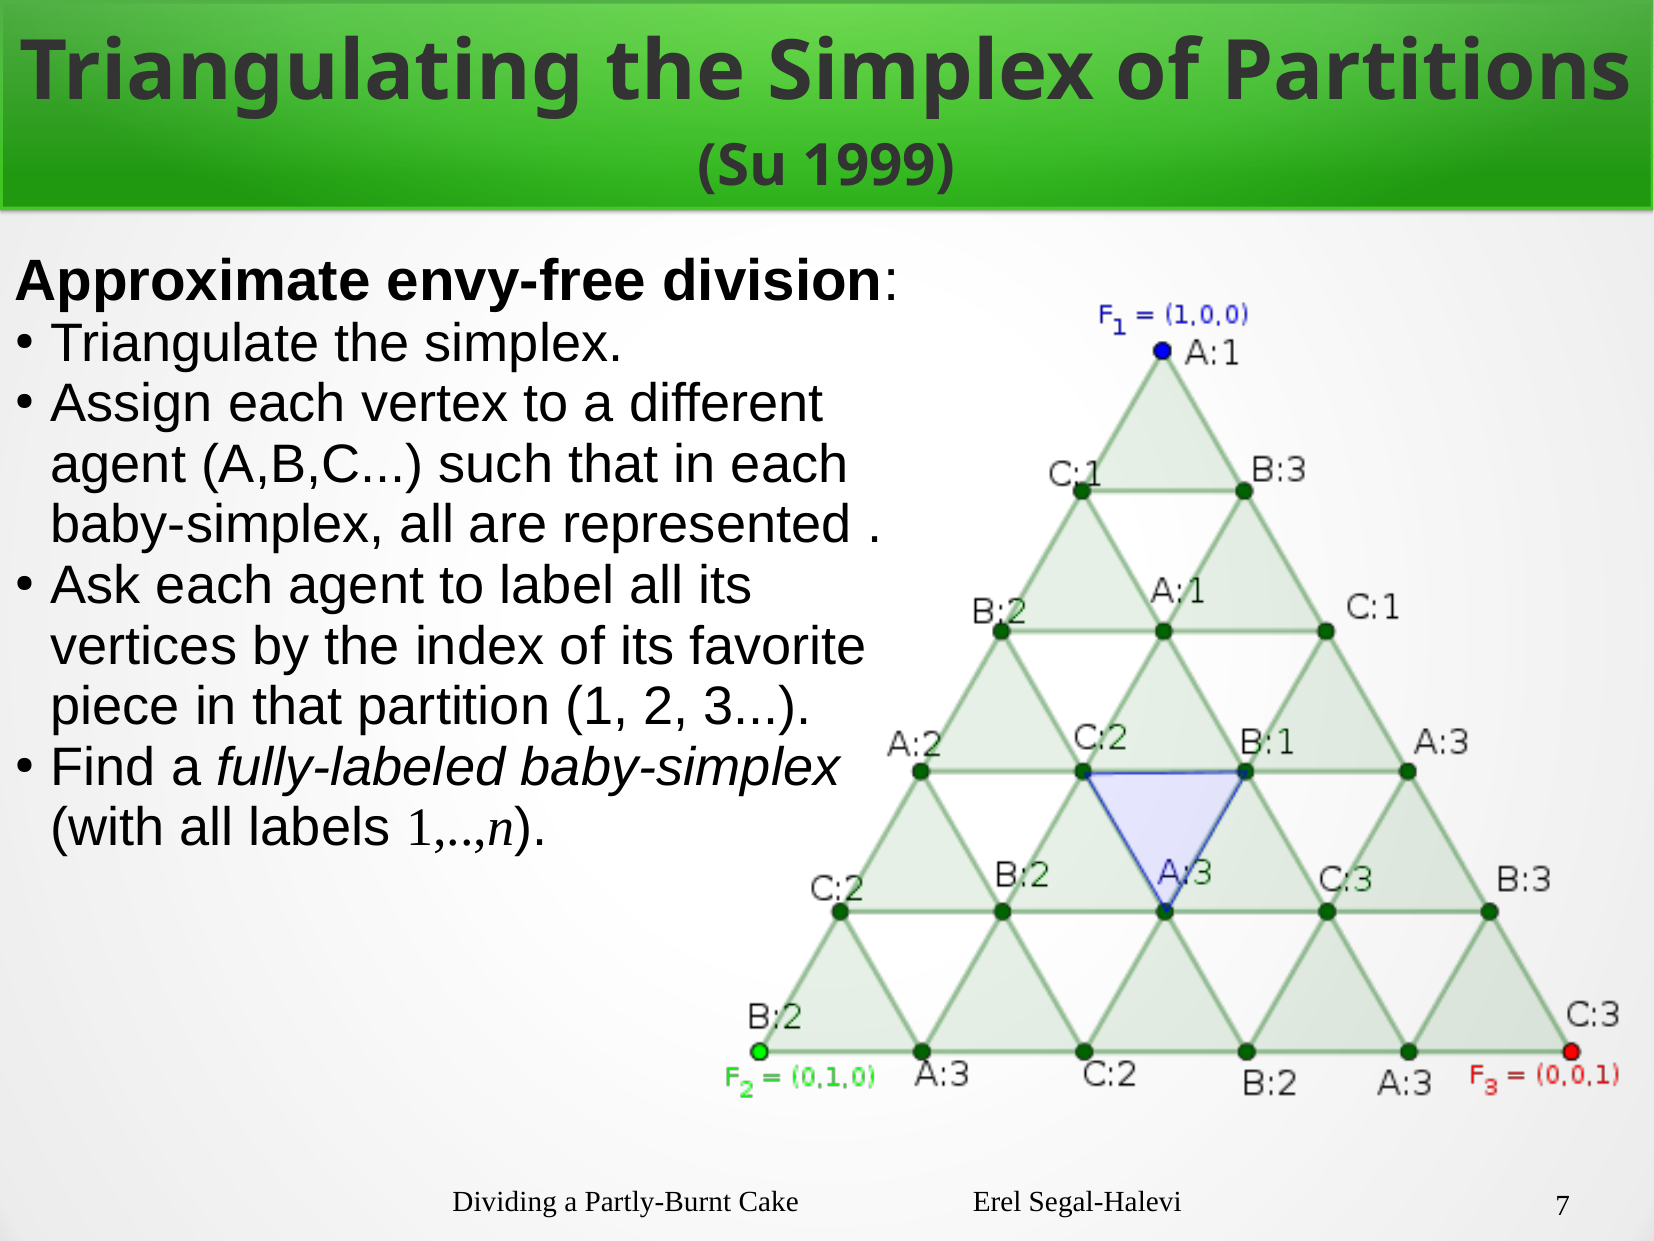

# Triangulating the Simplex of Partitions (Su 1999)
Approximate envy-free division:
Triangulate the simplex.
Assign each vertex to a different agent (A,B,C...) such that in each baby-simplex, all are represented .
Ask each agent to label all its vertices by the index of its favorite piece in that partition (1, 2, 3...).
Find a fully-labeled baby-simplex (with all labels 1,..,n).
Dividing a Partly-Burnt Cake Erel Segal-Halevi
7